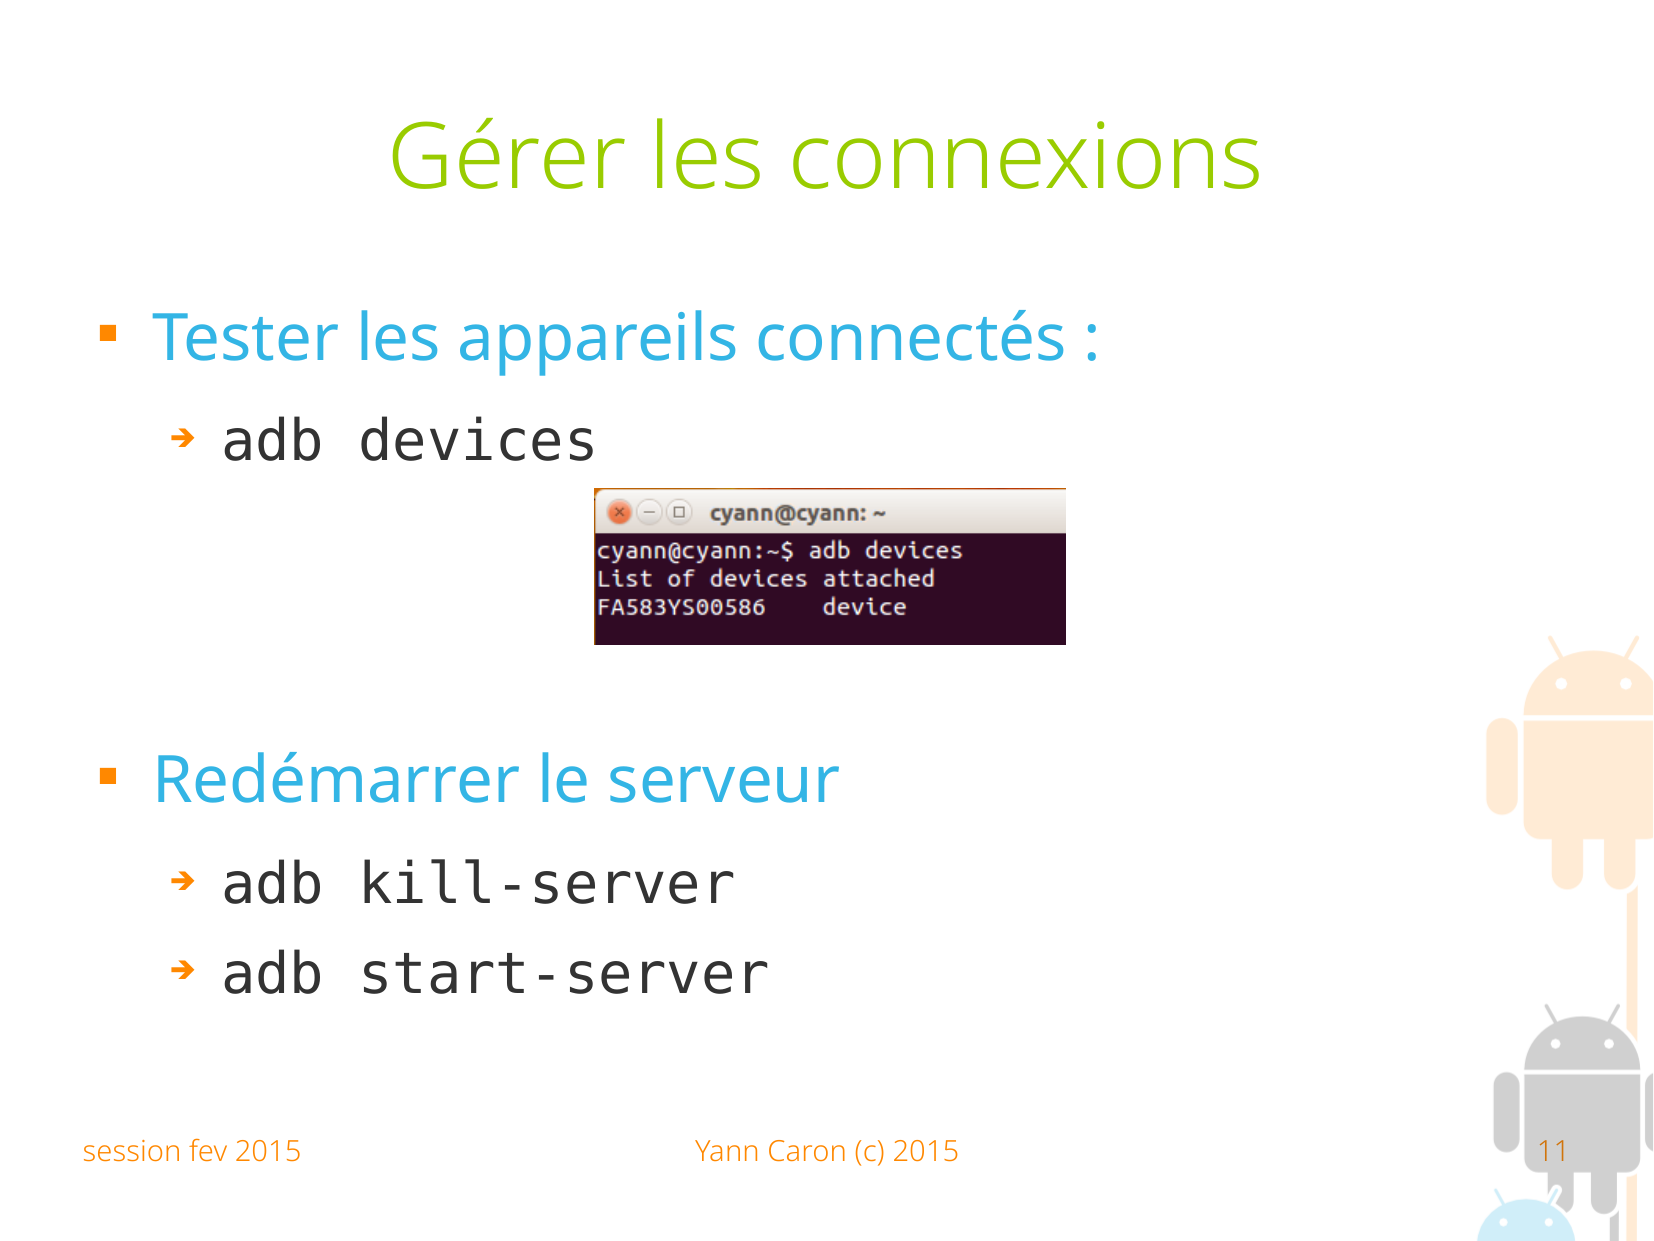

# Gérer les connexions
Tester les appareils connectés :
adb devices
Redémarrer le serveur
adb kill-server
adb start-server
session fev 2015
Yann Caron (c) 2015
11